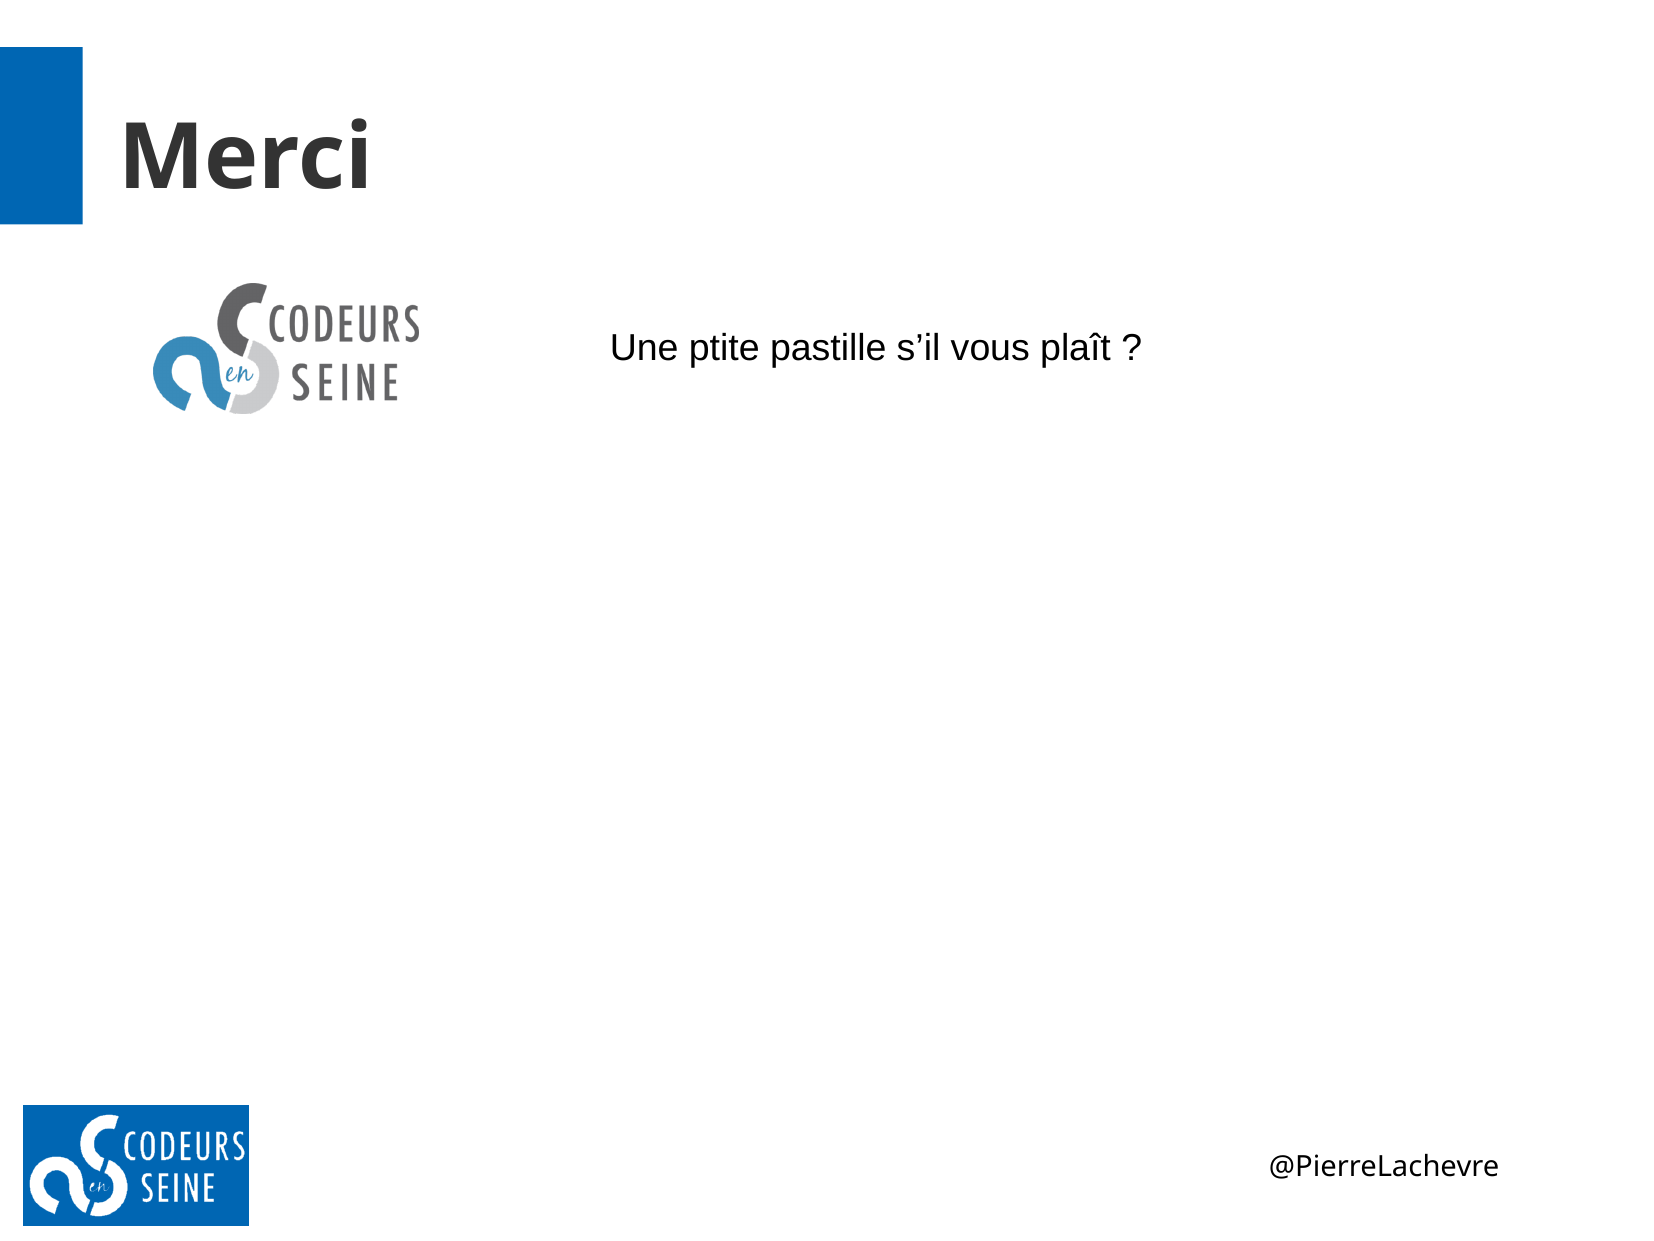

# Merci
Une ptite pastille s’il vous plaît ?